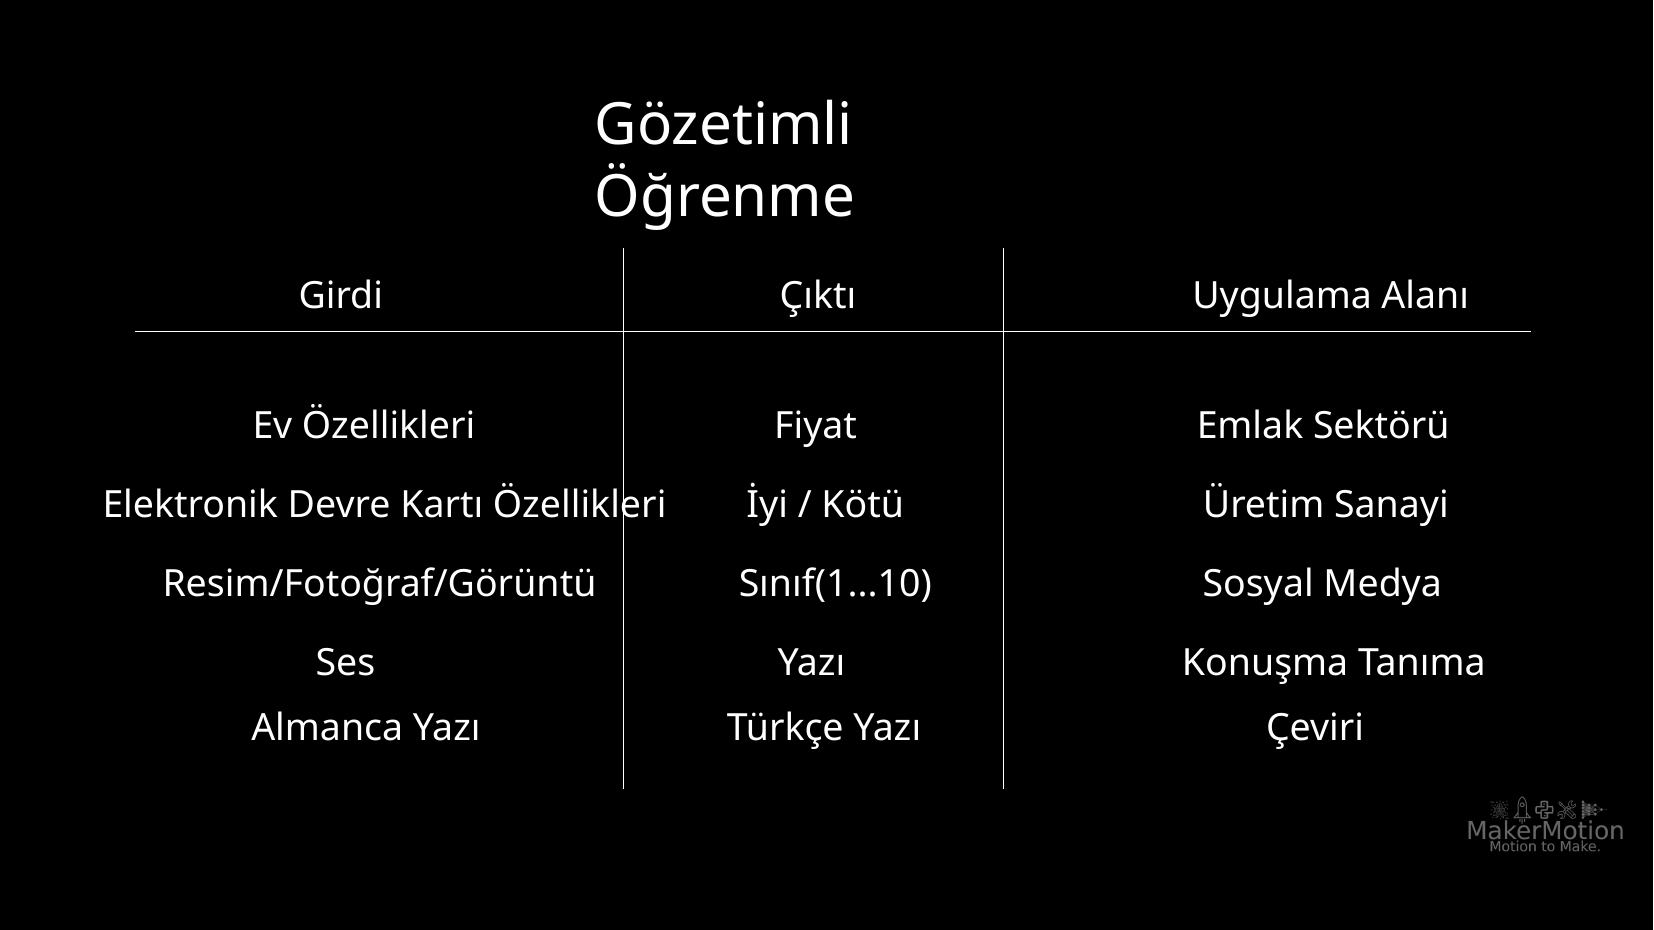

# Gözetimli Öğrenme
Girdi
Çıktı
Uygulama Alanı
Ev Özellikleri
Fiyat
Emlak Sektörü
Elektronik Devre Kartı Özellikleri
İyi / Kötü
Üretim Sanayi
Resim/Fotoğraf/Görüntü
Sınıf(1...10)
Sosyal Medya
Ses
Yazı
Konuşma Tanıma
Almanca Yazı
Türkçe Yazı
Çeviri